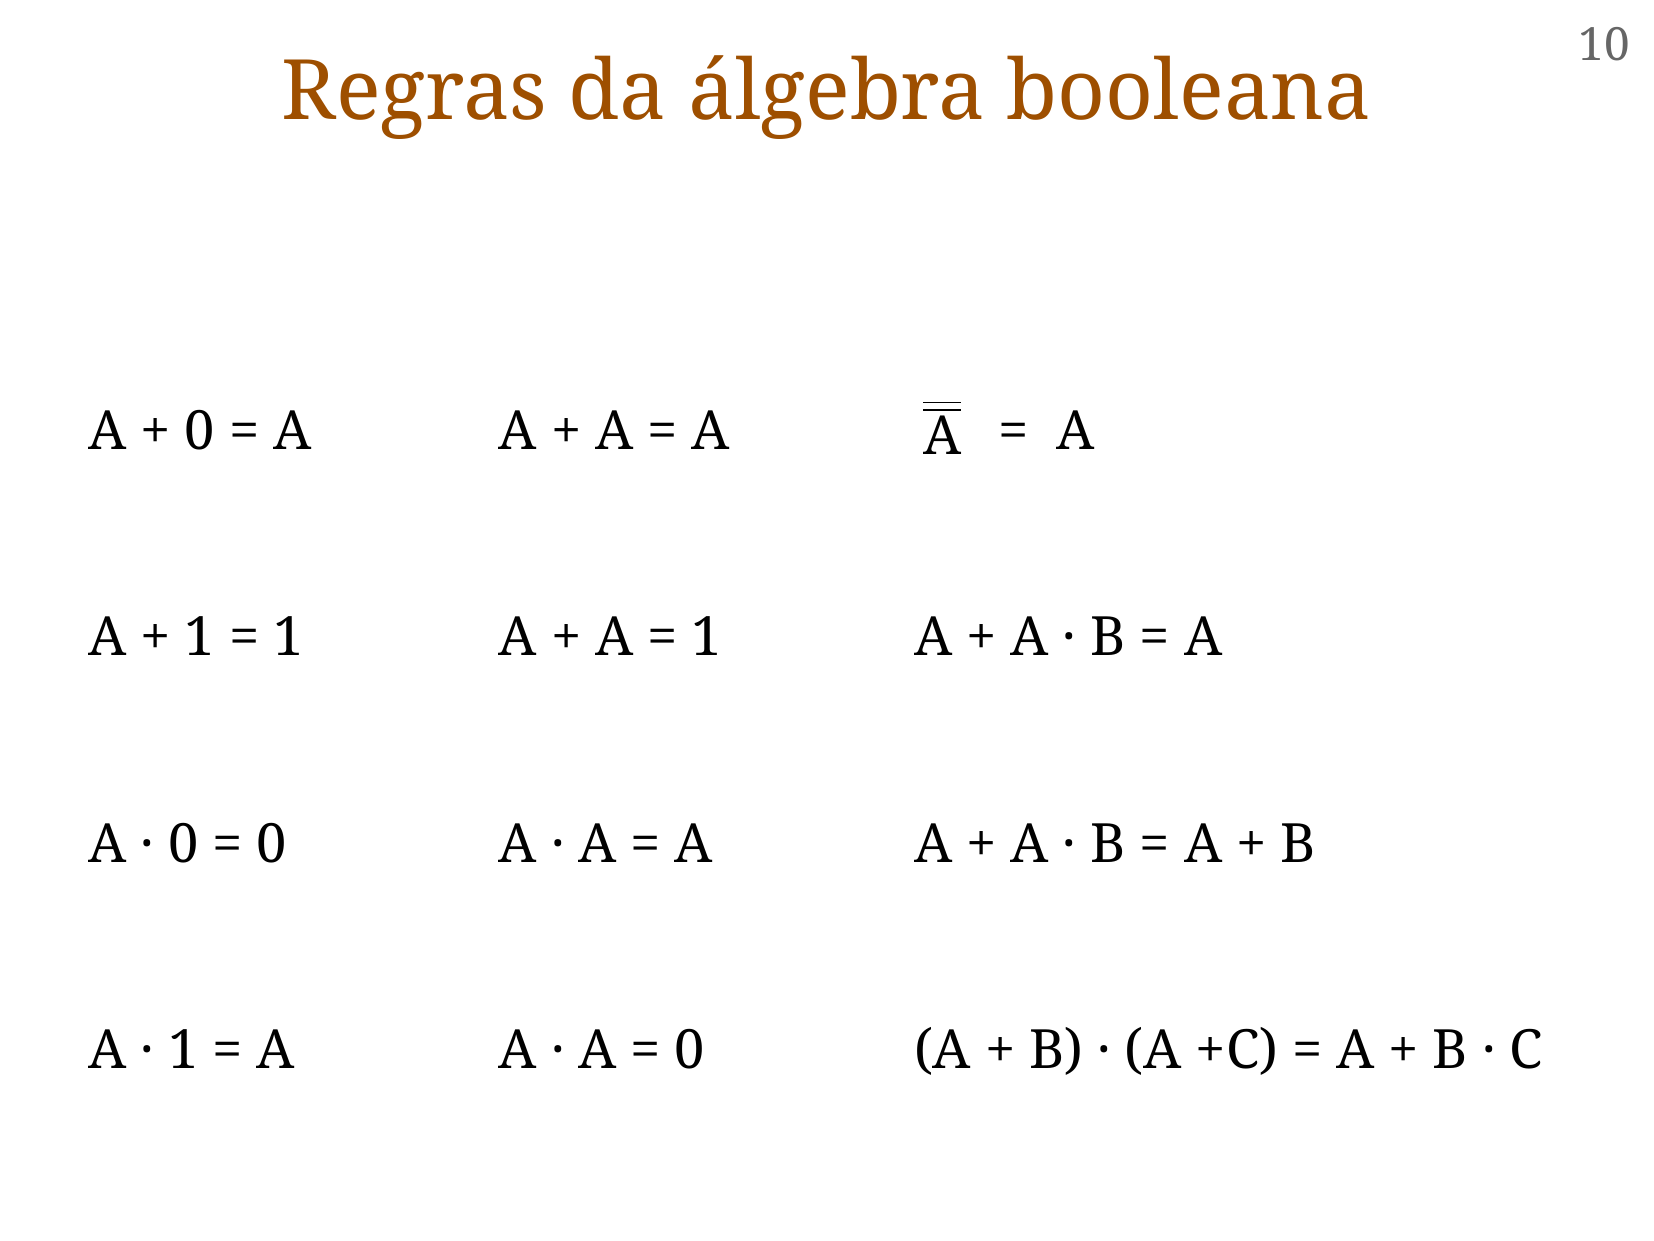

10
# Regras da álgebra booleana
| A + 0 = A | A + A = A | = A |
| --- | --- | --- |
| A + 1 = 1 | A + A = 1 | A + A · B = A |
| A · 0 = 0 | A · A = A | A + A · B = A + B |
| A · 1 = A | A · A = 0 | (A + B) · (A +C) = A + B · C |